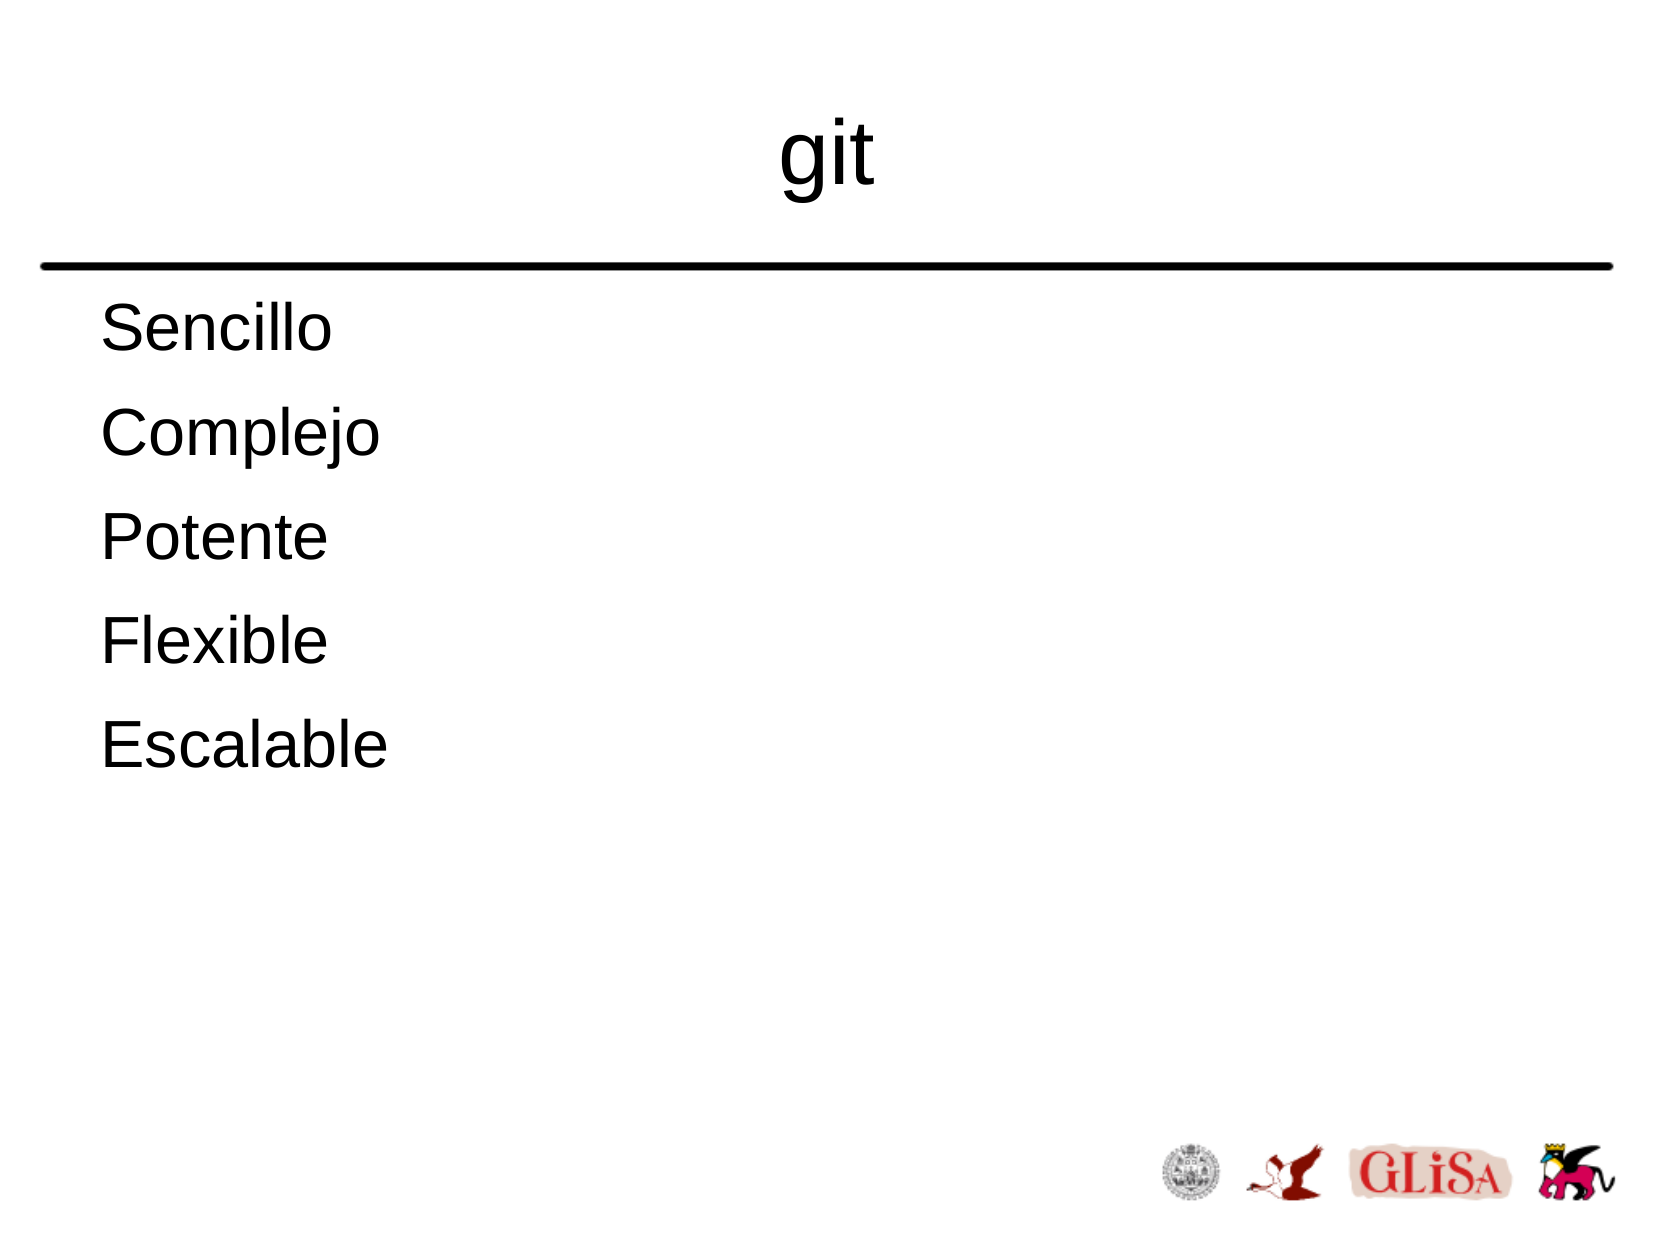

# git
Sencillo
Complejo
Potente
Flexible
Escalable